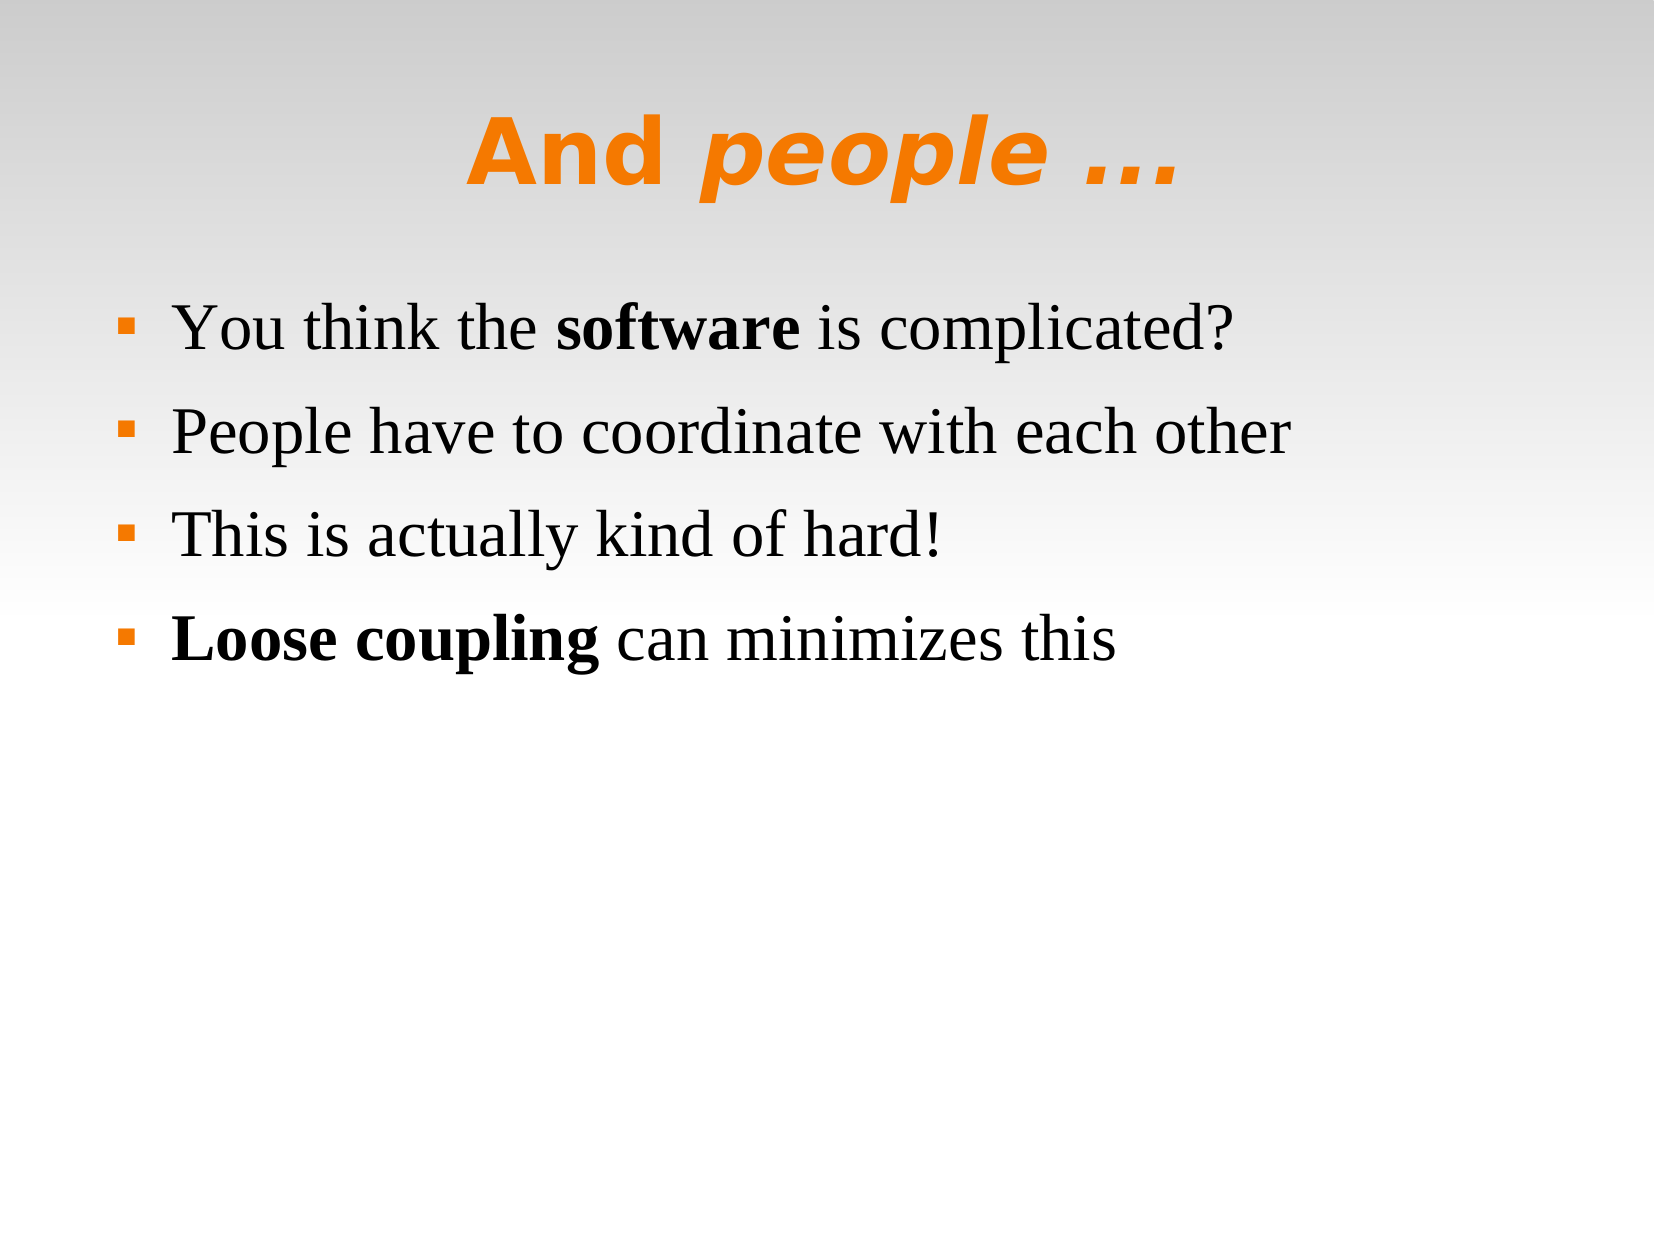

# And people ...
You think the software is complicated?
People have to coordinate with each other
This is actually kind of hard!
Loose coupling can minimizes this